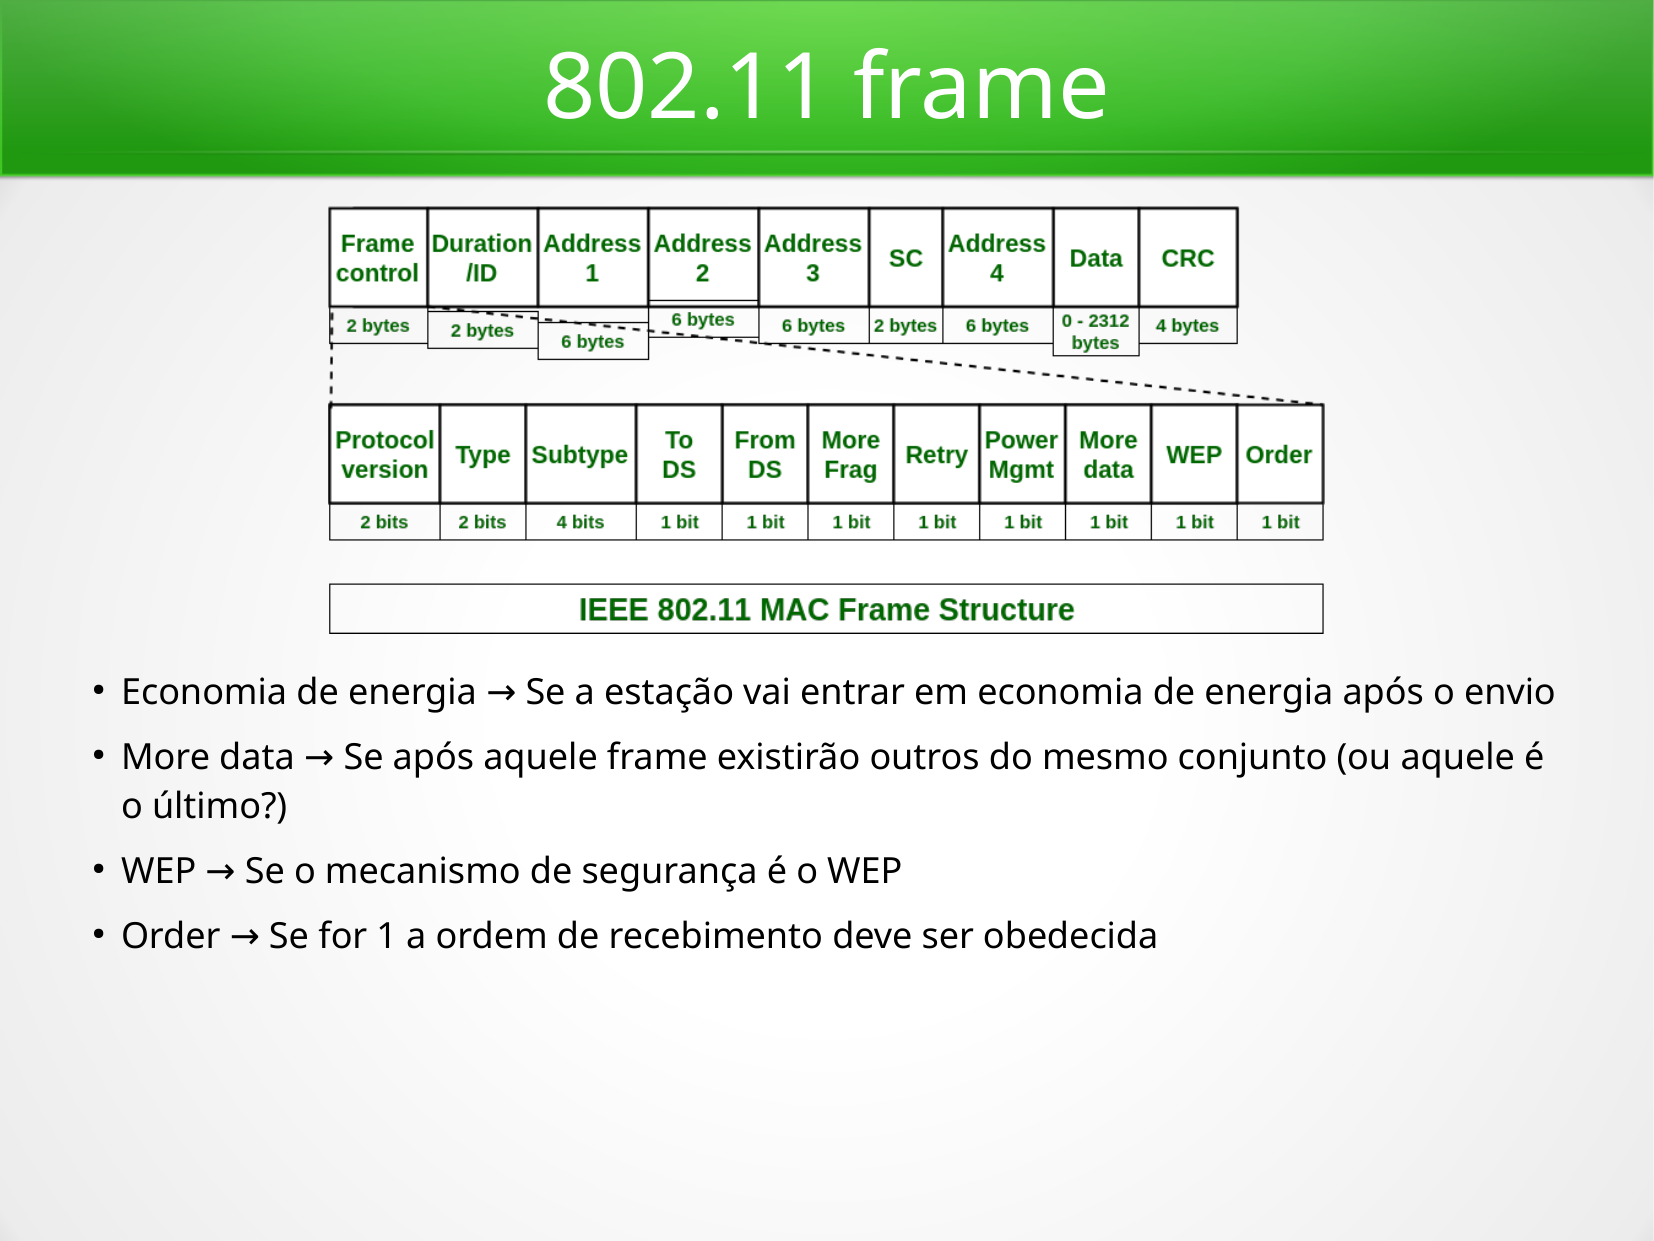

# 802.11 frame
Economia de energia → Se a estação vai entrar em economia de energia após o envio
More data → Se após aquele frame existirão outros do mesmo conjunto (ou aquele é o último?)
WEP → Se o mecanismo de segurança é o WEP
Order → Se for 1 a ordem de recebimento deve ser obedecida